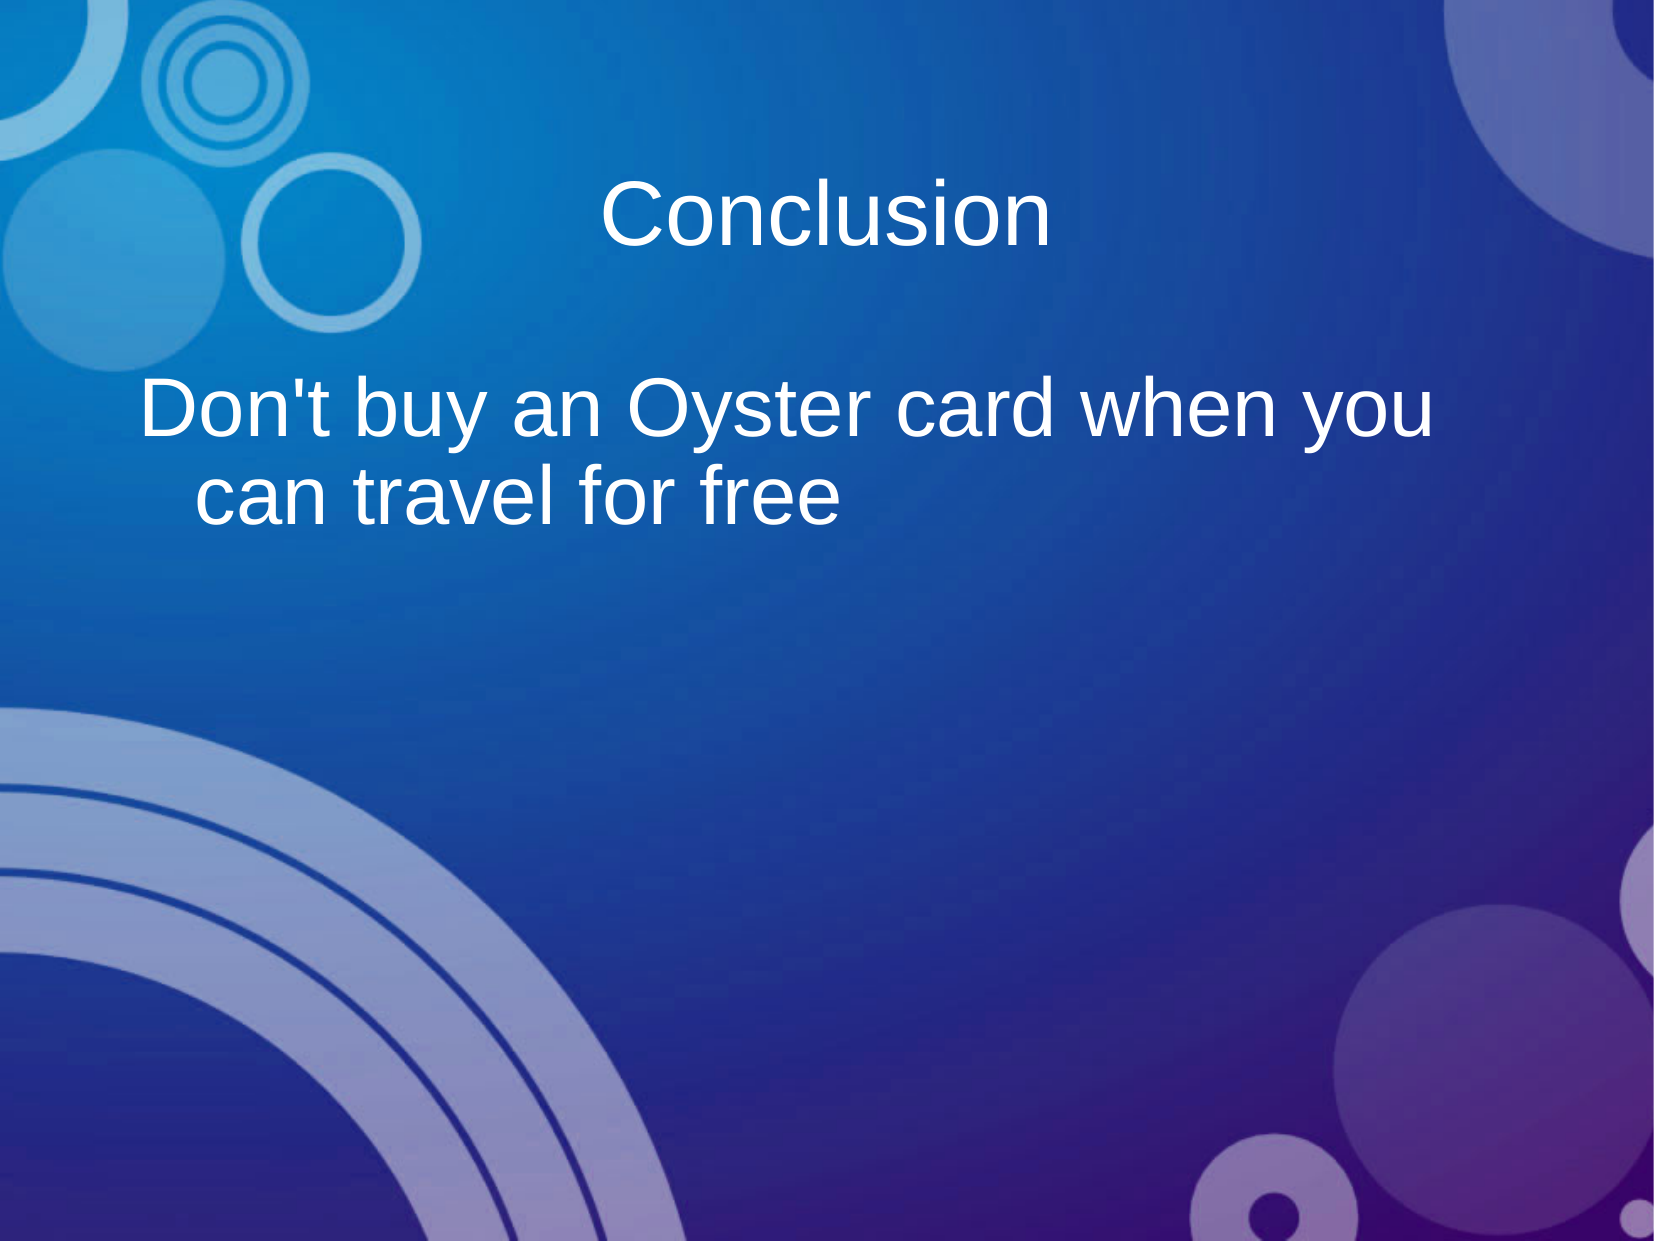

# Conclusion
Don't buy an Oyster card when you can travel for free